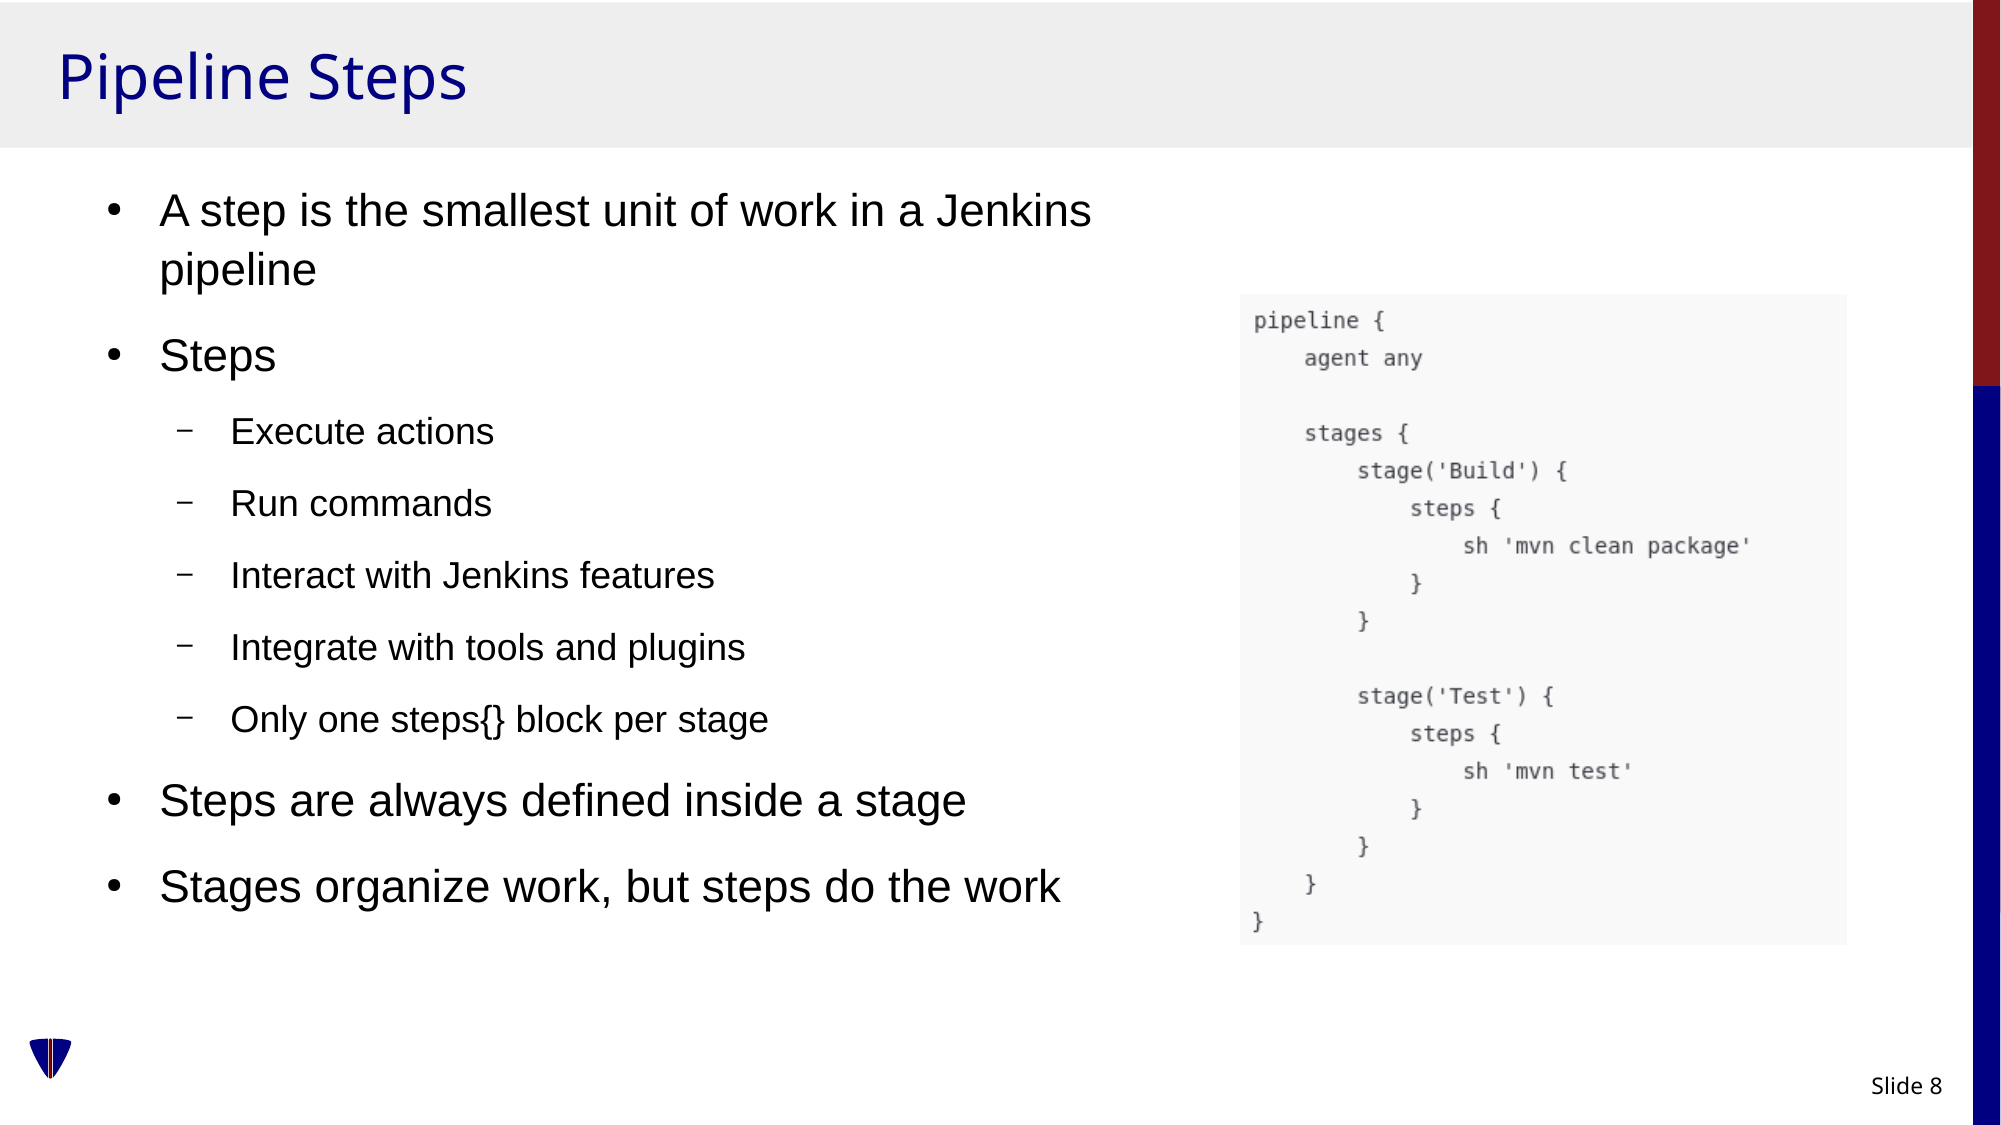

# Pipeline Steps
A step is the smallest unit of work in a Jenkins pipeline
Steps
Execute actions
Run commands
Interact with Jenkins features
Integrate with tools and plugins
Only one steps{} block per stage
Steps are always defined inside a stage
Stages organize work, but steps do the work